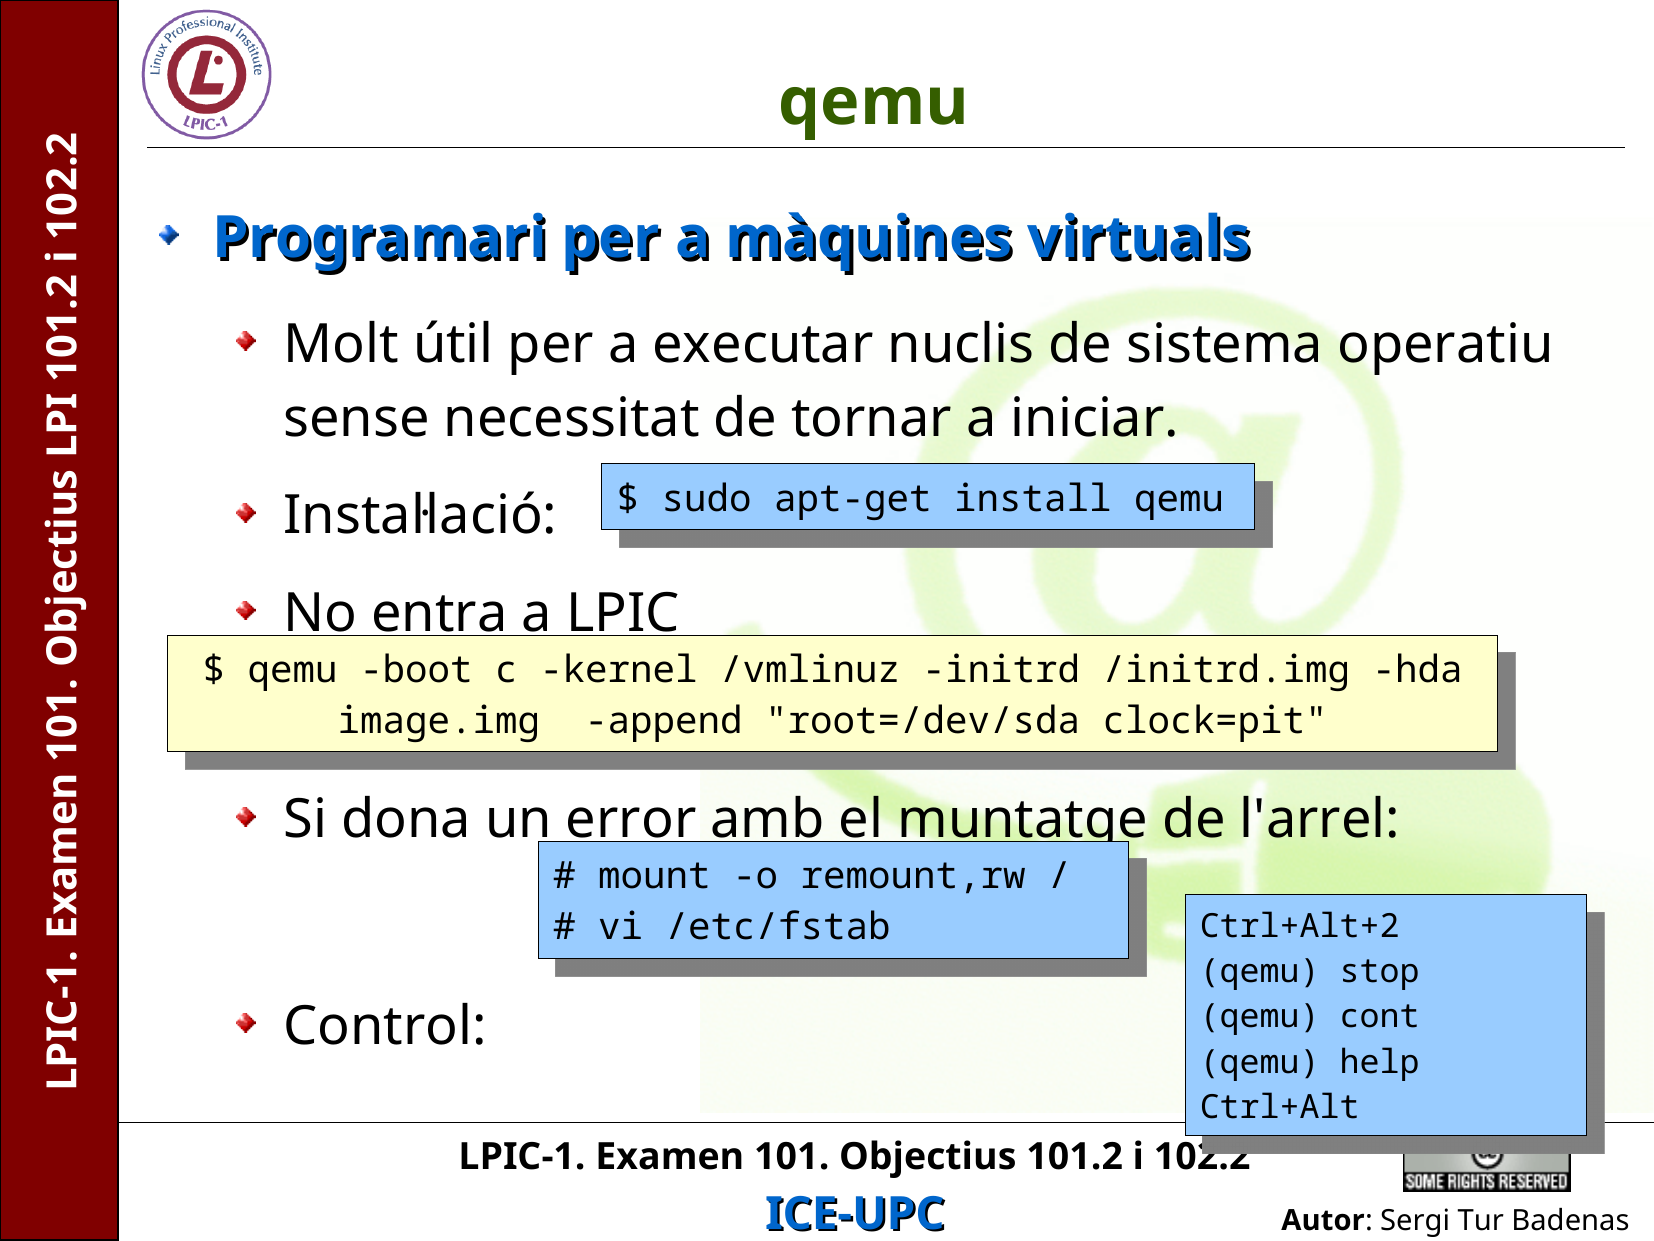

# qemu
Programari per a màquines virtuals
Molt útil per a executar nuclis de sistema operatiu sense necessitat de tornar a iniciar.
Instal·lació:
No entra a LPIC
Si dona un error amb el muntatge de l'arrel:
Control:
$ sudo apt-get install qemu
$ qemu -boot c -kernel /vmlinuz -initrd /initrd.img -hda image.img -append "root=/dev/sda clock=pit"
# mount -o remount,rw /
# vi /etc/fstab
Ctrl+Alt+2
(qemu) stop
(qemu) cont
(qemu) help
Ctrl+Alt